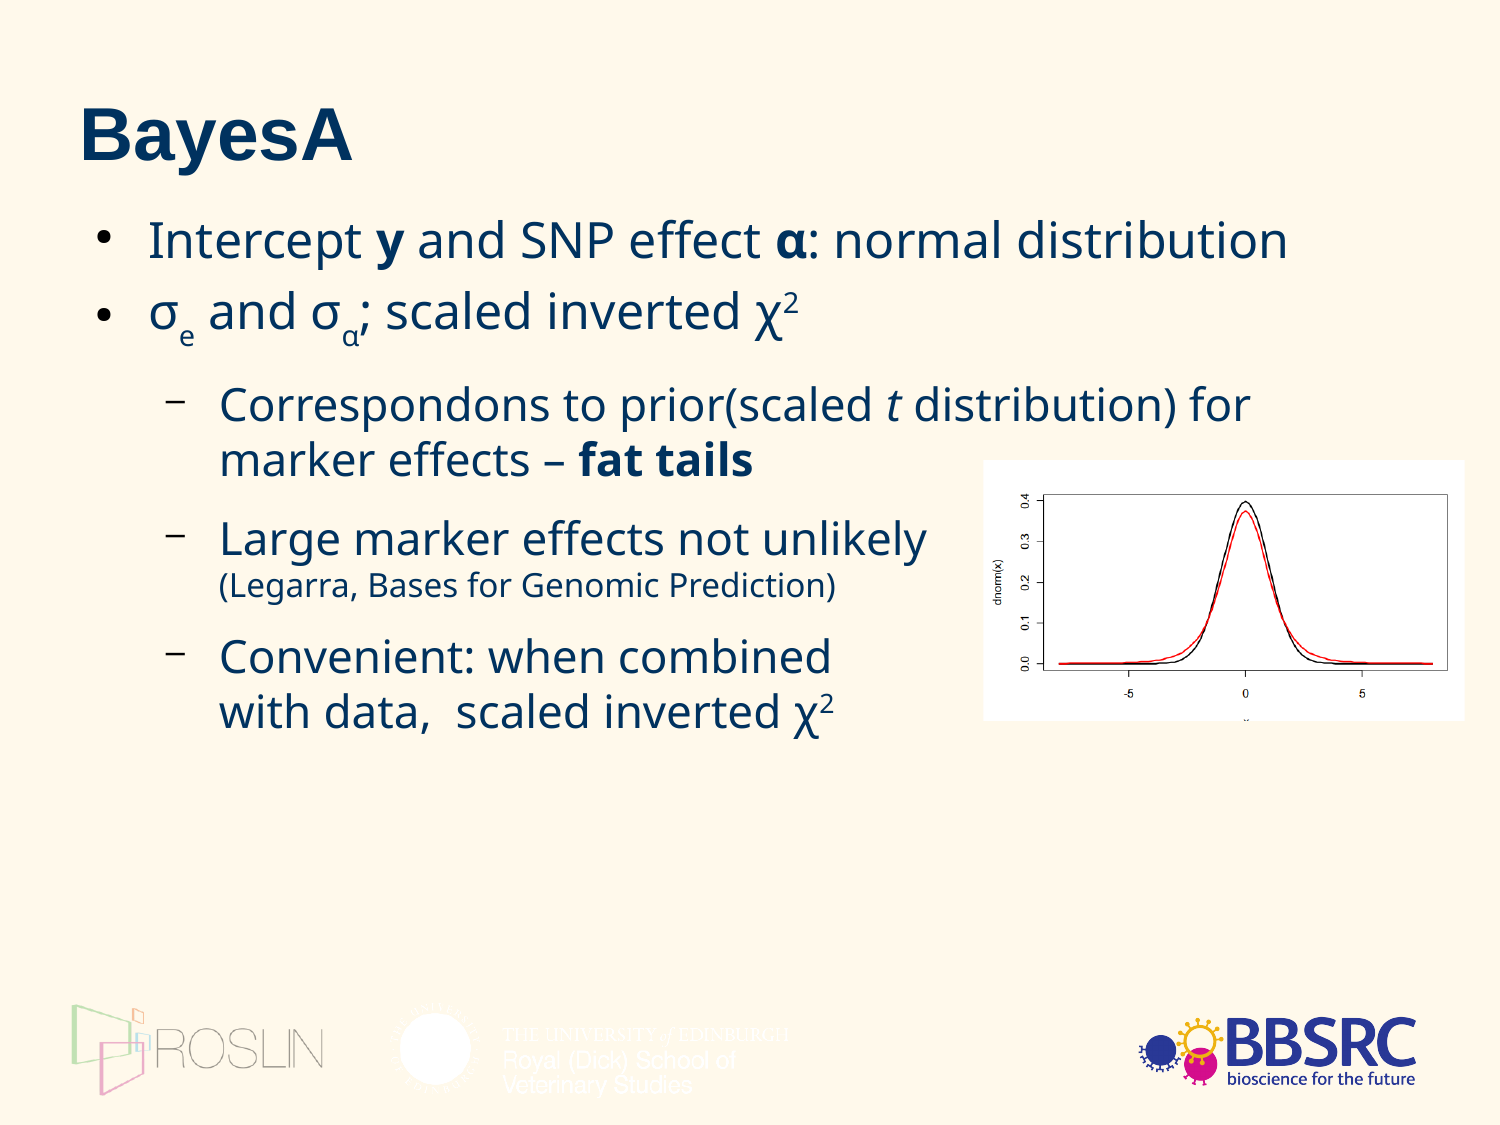

# BayesA
Intercept y and SNP effect α: normal distribution
σe and σα; scaled inverted χ2
Correspondons to prior(scaled t distribution) for marker effects – fat tails
Large marker effects not unlikely
(Legarra, Bases for Genomic Prediction)
Convenient: when combined
with data, scaled inverted χ2